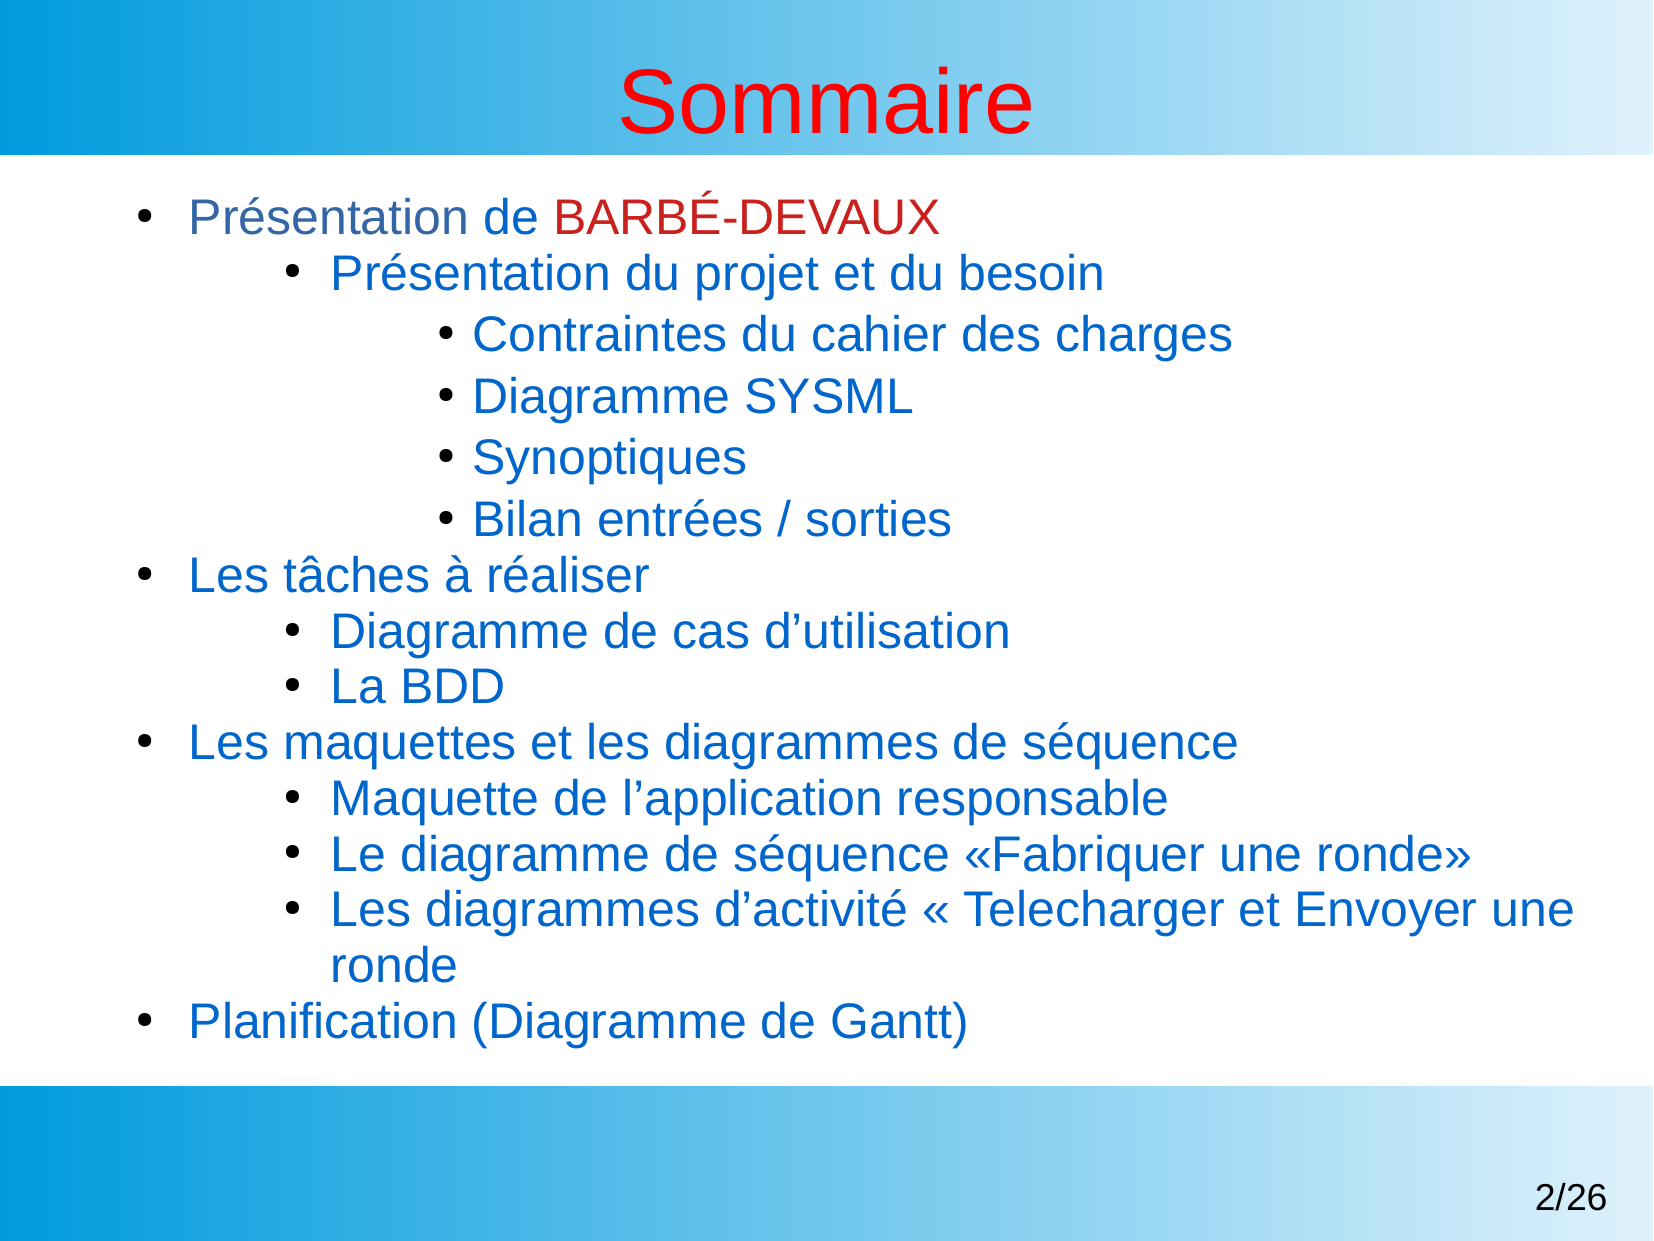

# Sommaire
Présentation de BARBÉ-DEVAUX
Présentation du projet et du besoin
Contraintes du cahier des charges
Diagramme SYSML
Synoptiques
Bilan entrées / sorties
Les tâches à réaliser
Diagramme de cas d’utilisation
La BDD
Les maquettes et les diagrammes de séquence
Maquette de l’application responsable
Le diagramme de séquence «Fabriquer une ronde»
Les diagrammes d’activité « Telecharger et Envoyer une ronde
Planification (Diagramme de Gantt)